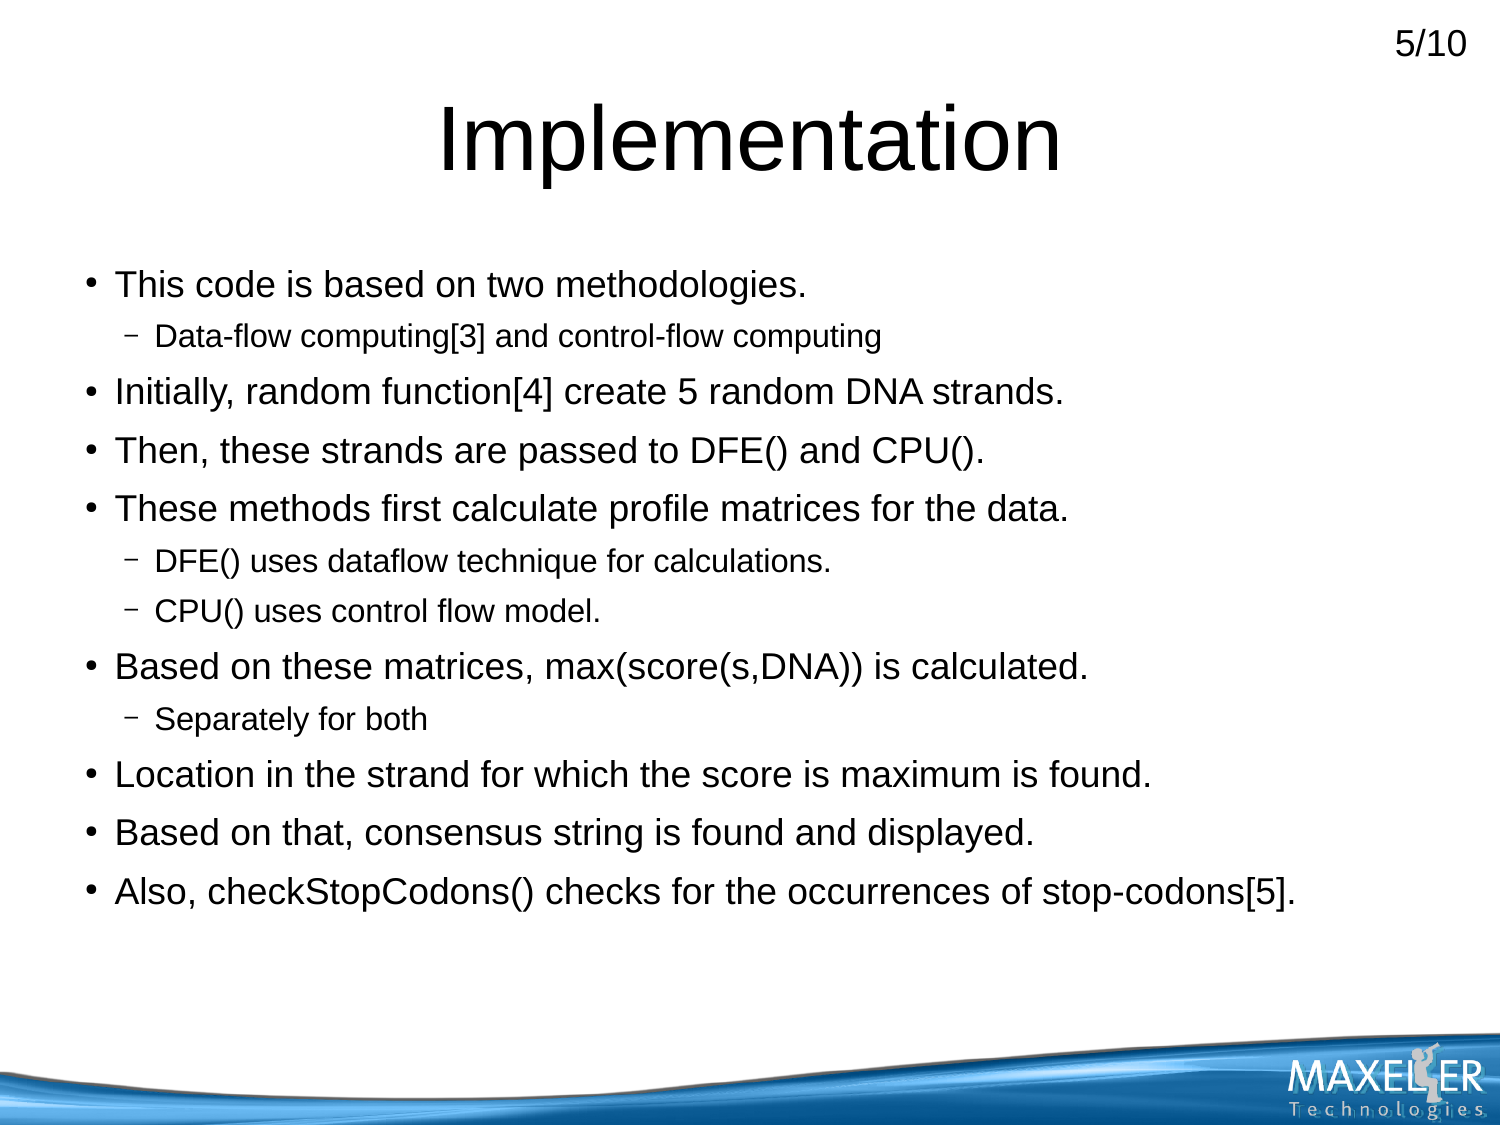

5/10
# Implementation
This code is based on two methodologies.
Data-flow computing[3] and control-flow computing
Initially, random function[4] create 5 random DNA strands.
Then, these strands are passed to DFE() and CPU().
These methods first calculate profile matrices for the data.
DFE() uses dataflow technique for calculations.
CPU() uses control flow model.
Based on these matrices, max(score(s,DNA)) is calculated.
Separately for both
Location in the strand for which the score is maximum is found.
Based on that, consensus string is found and displayed.
Also, checkStopCodons() checks for the occurrences of stop-codons[5].